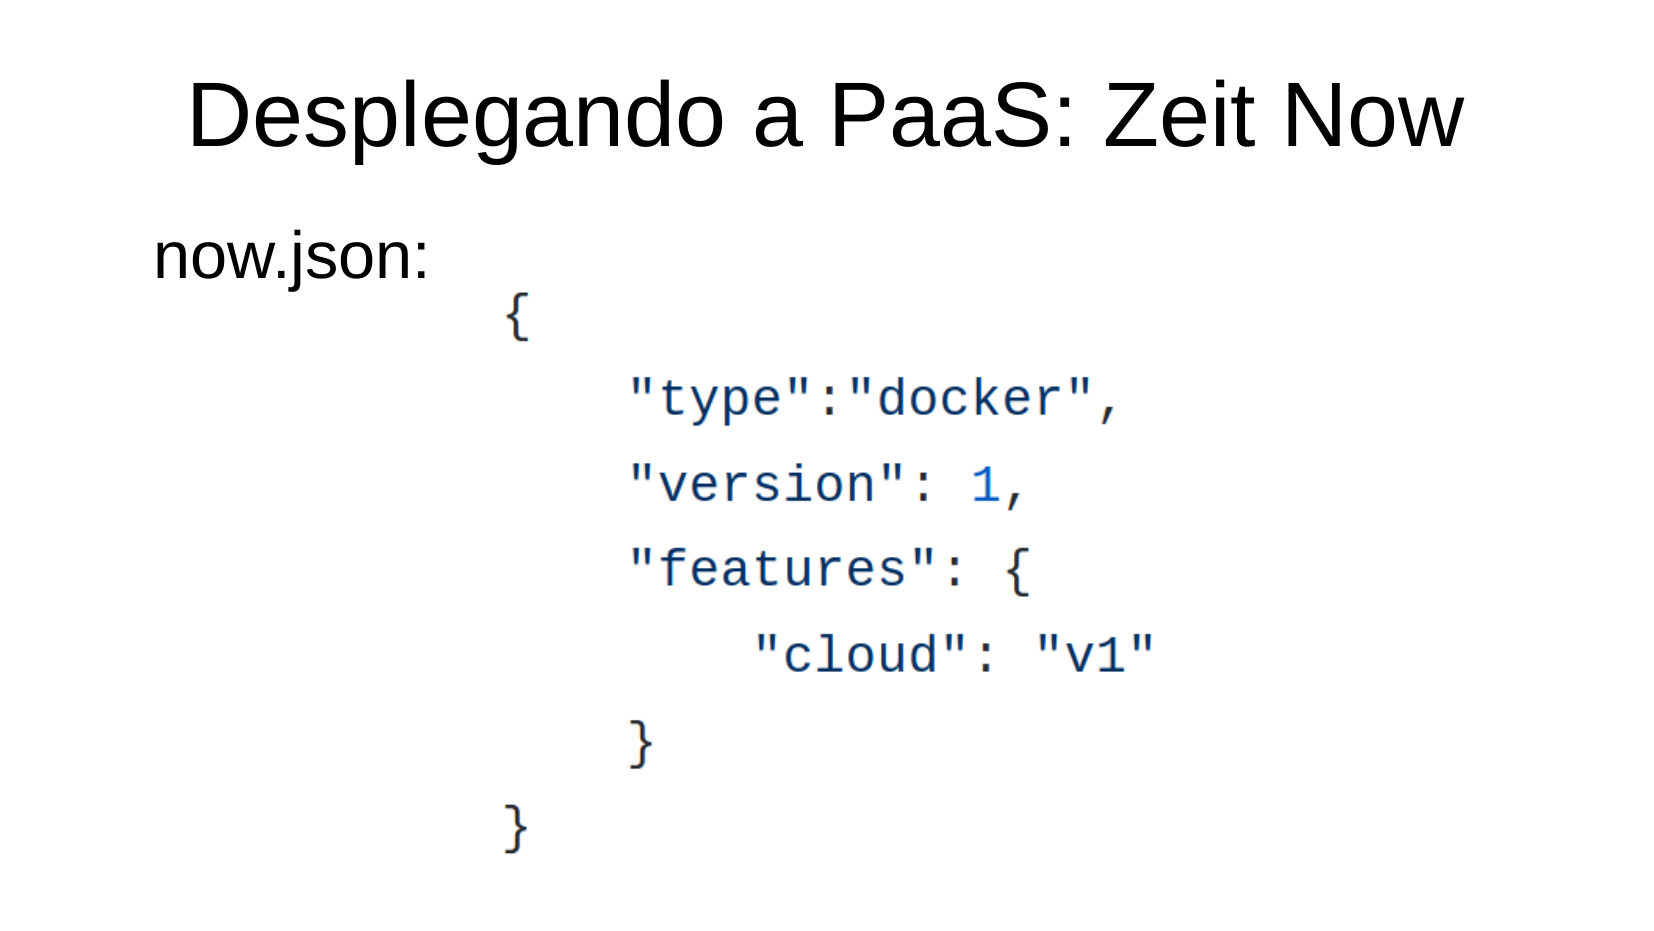

# Desplegando a PaaS: Zeit Now
now.json: